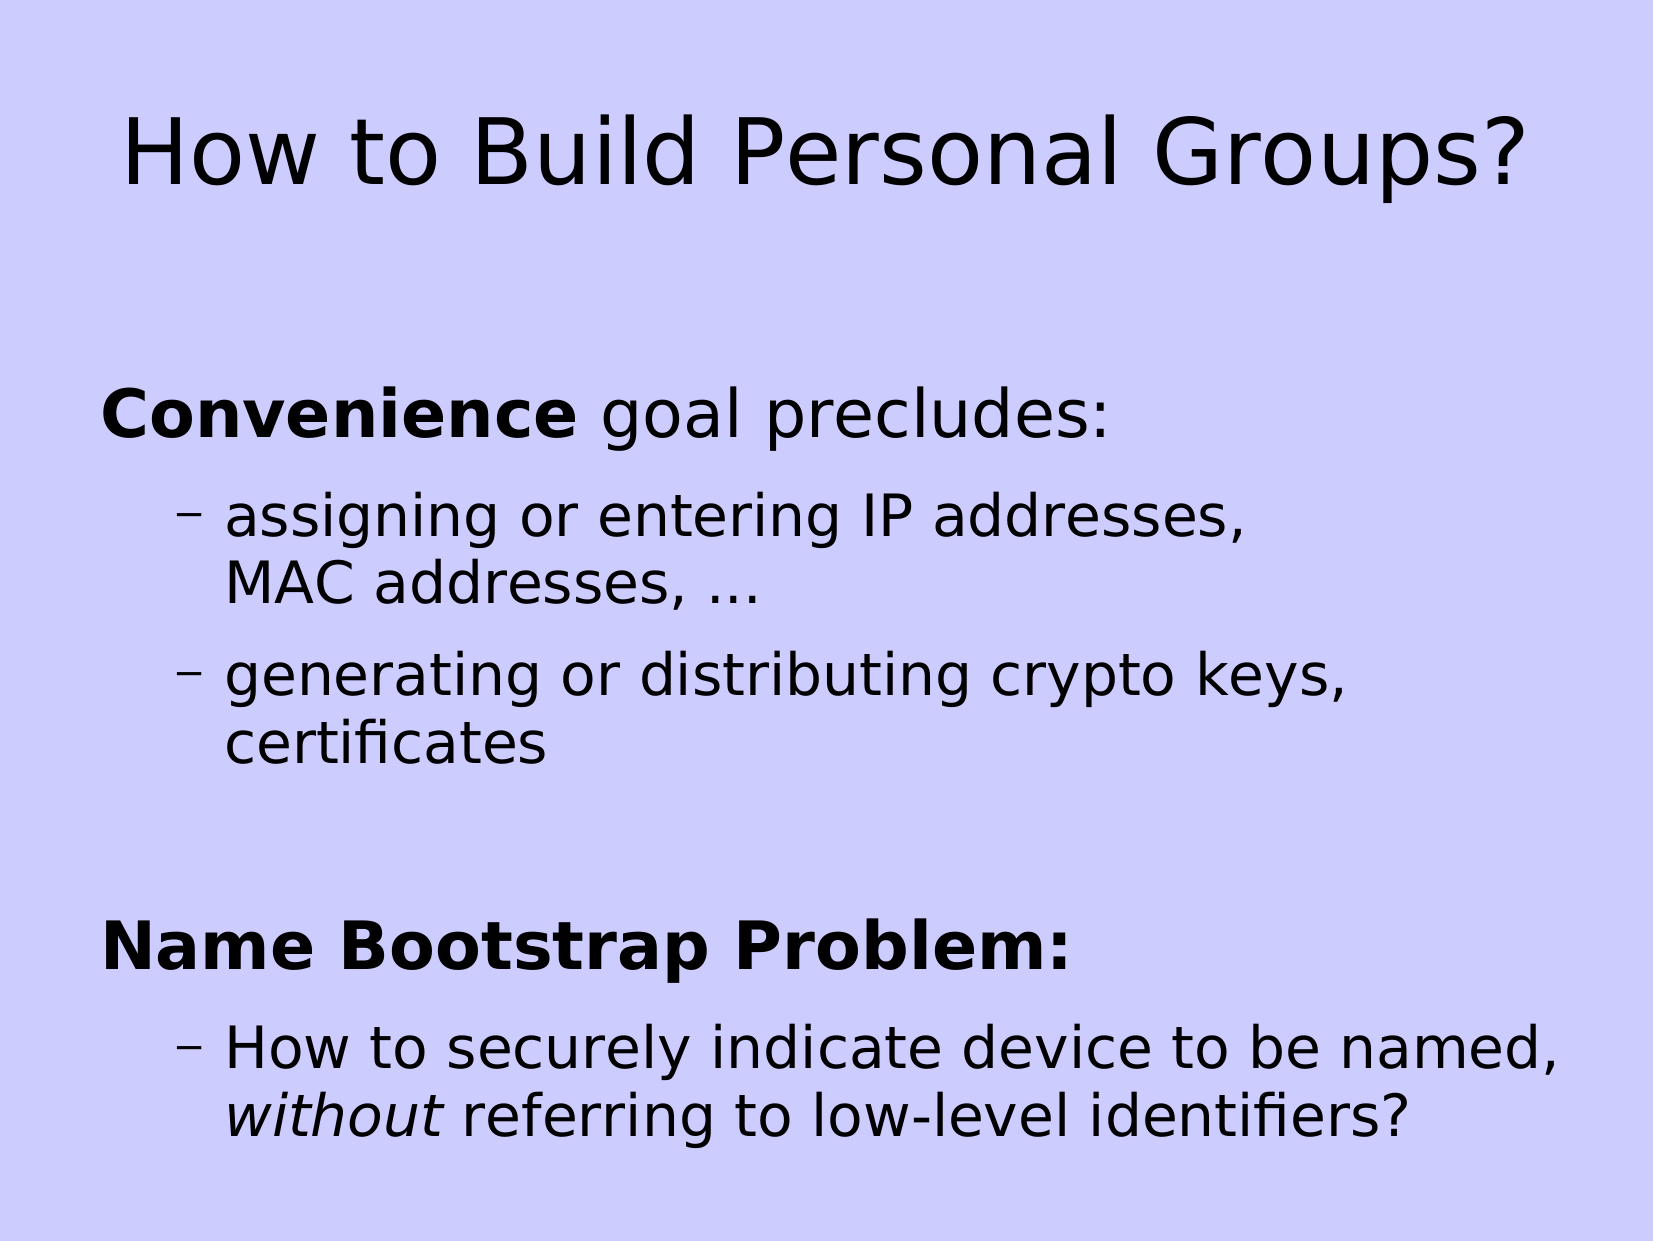

# How to Build Personal Groups?
Convenience goal precludes:
assigning or entering IP addresses,
MAC addresses, ...
generating or distributing crypto keys, certificates
Name Bootstrap Problem:
How to securely indicate device to be named,
without referring to low-level identifiers?